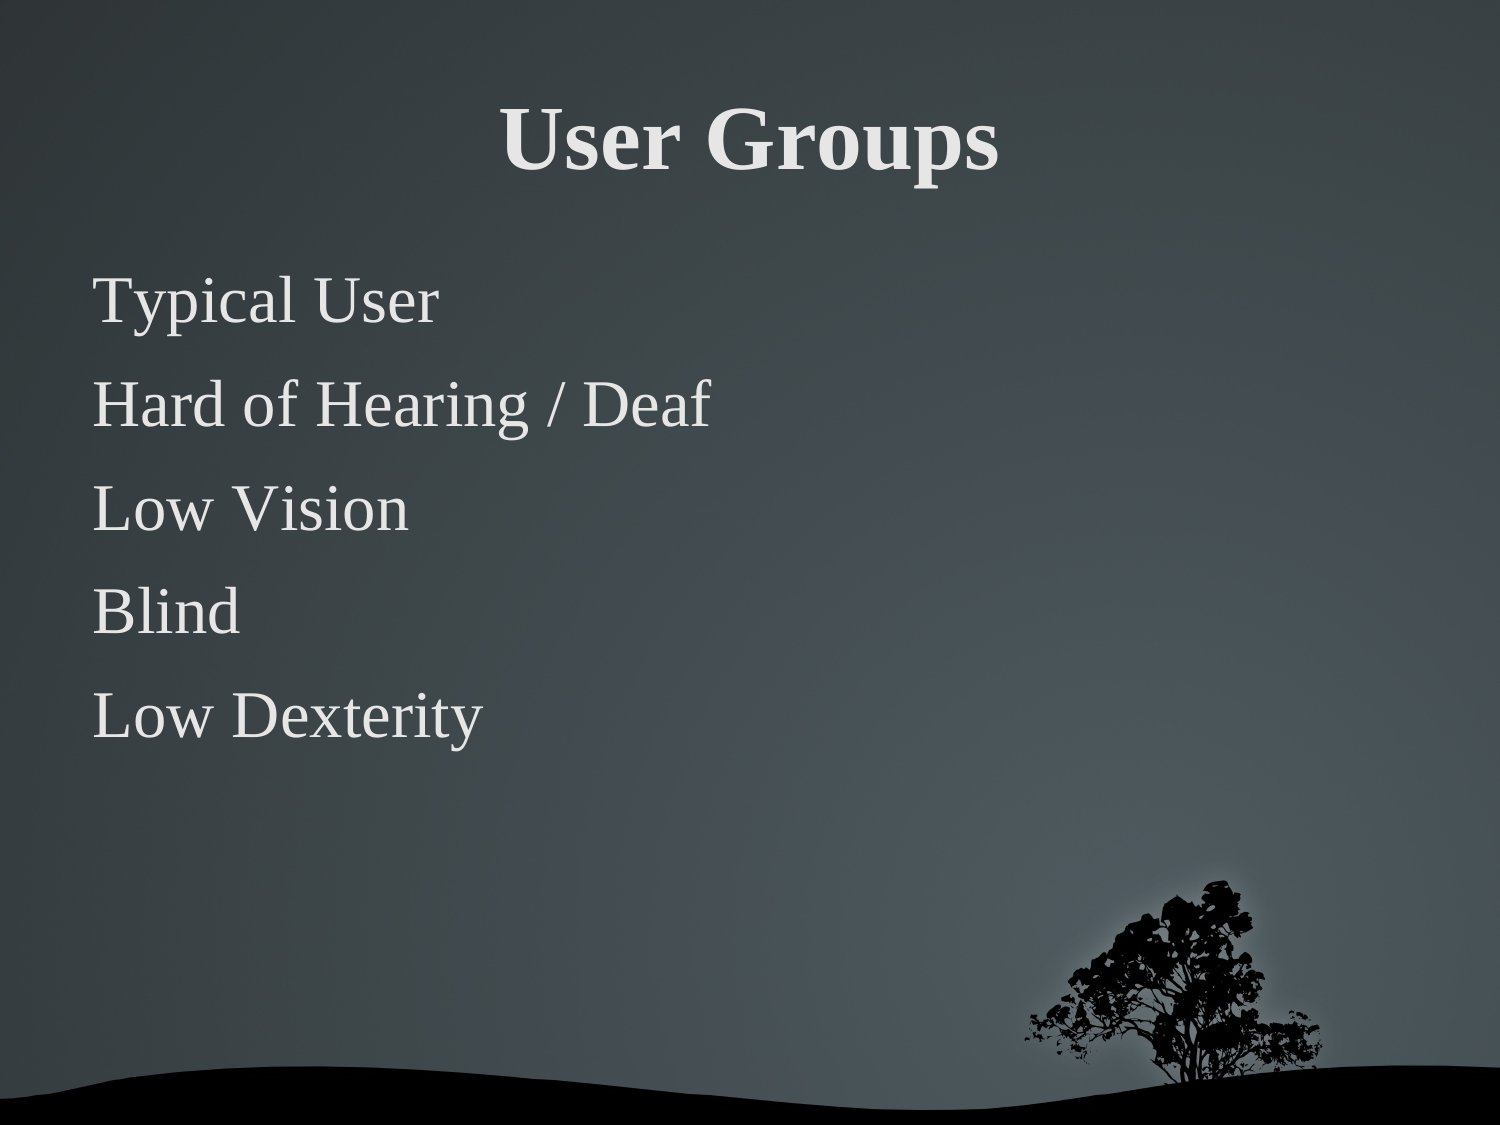

# User Groups
Typical User
Hard of Hearing / Deaf
Low Vision
Blind
Low Dexterity